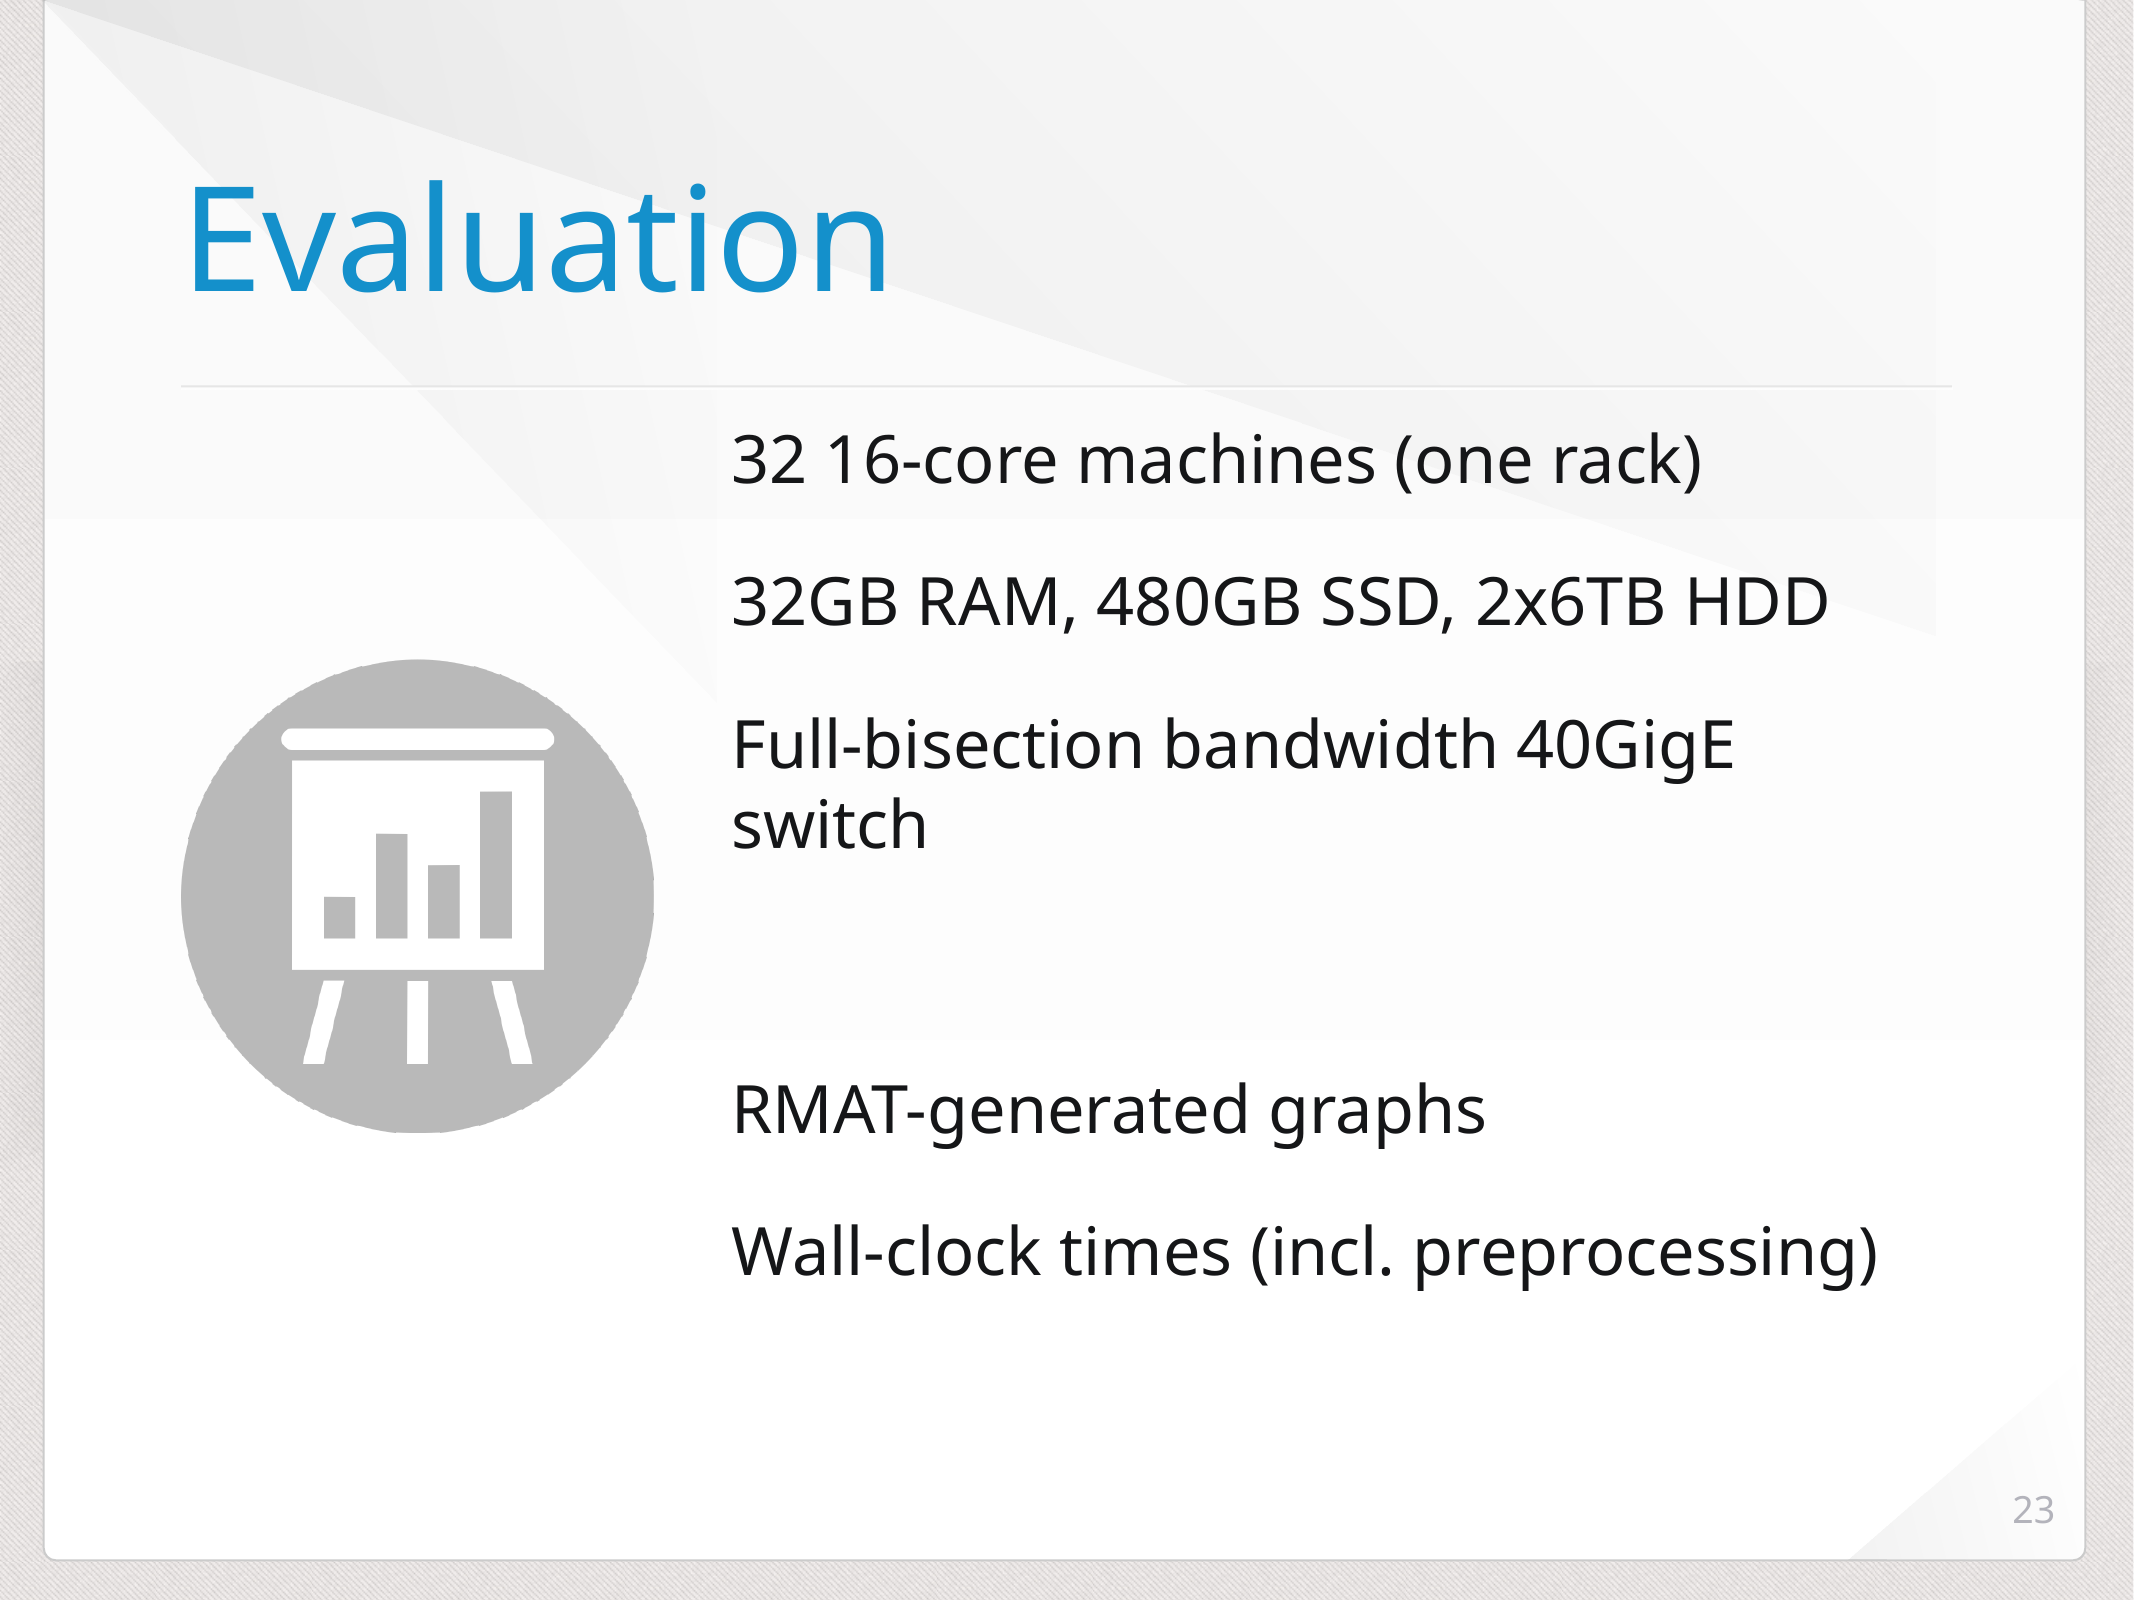

# Evaluation
32 16-core machines (one rack)
32GB RAM, 480GB SSD, 2x6TB HDD
Full-bisection bandwidth 40GigE switch
RMAT-generated graphs
Wall-clock times (incl. preprocessing)